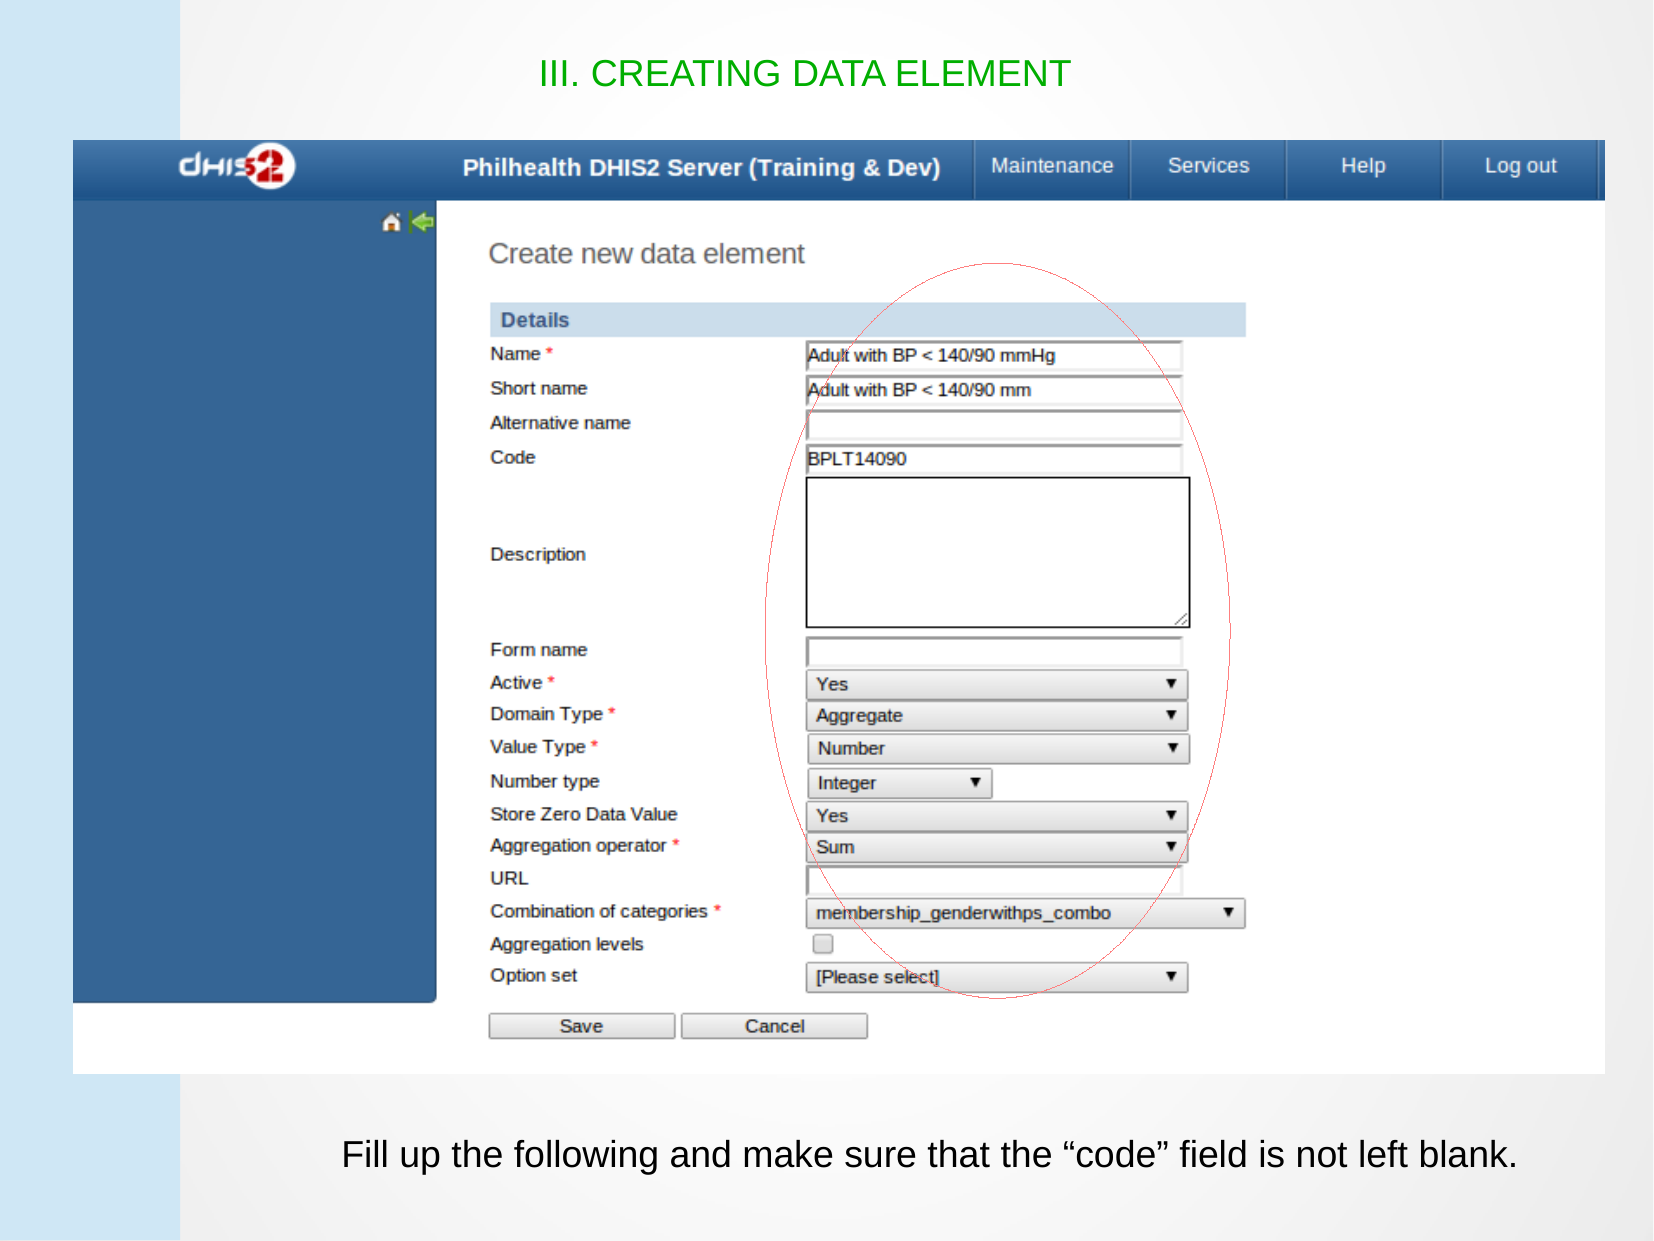

III. CREATING DATA ELEMENT
Fill up the following and make sure that the “code” field is not left blank.